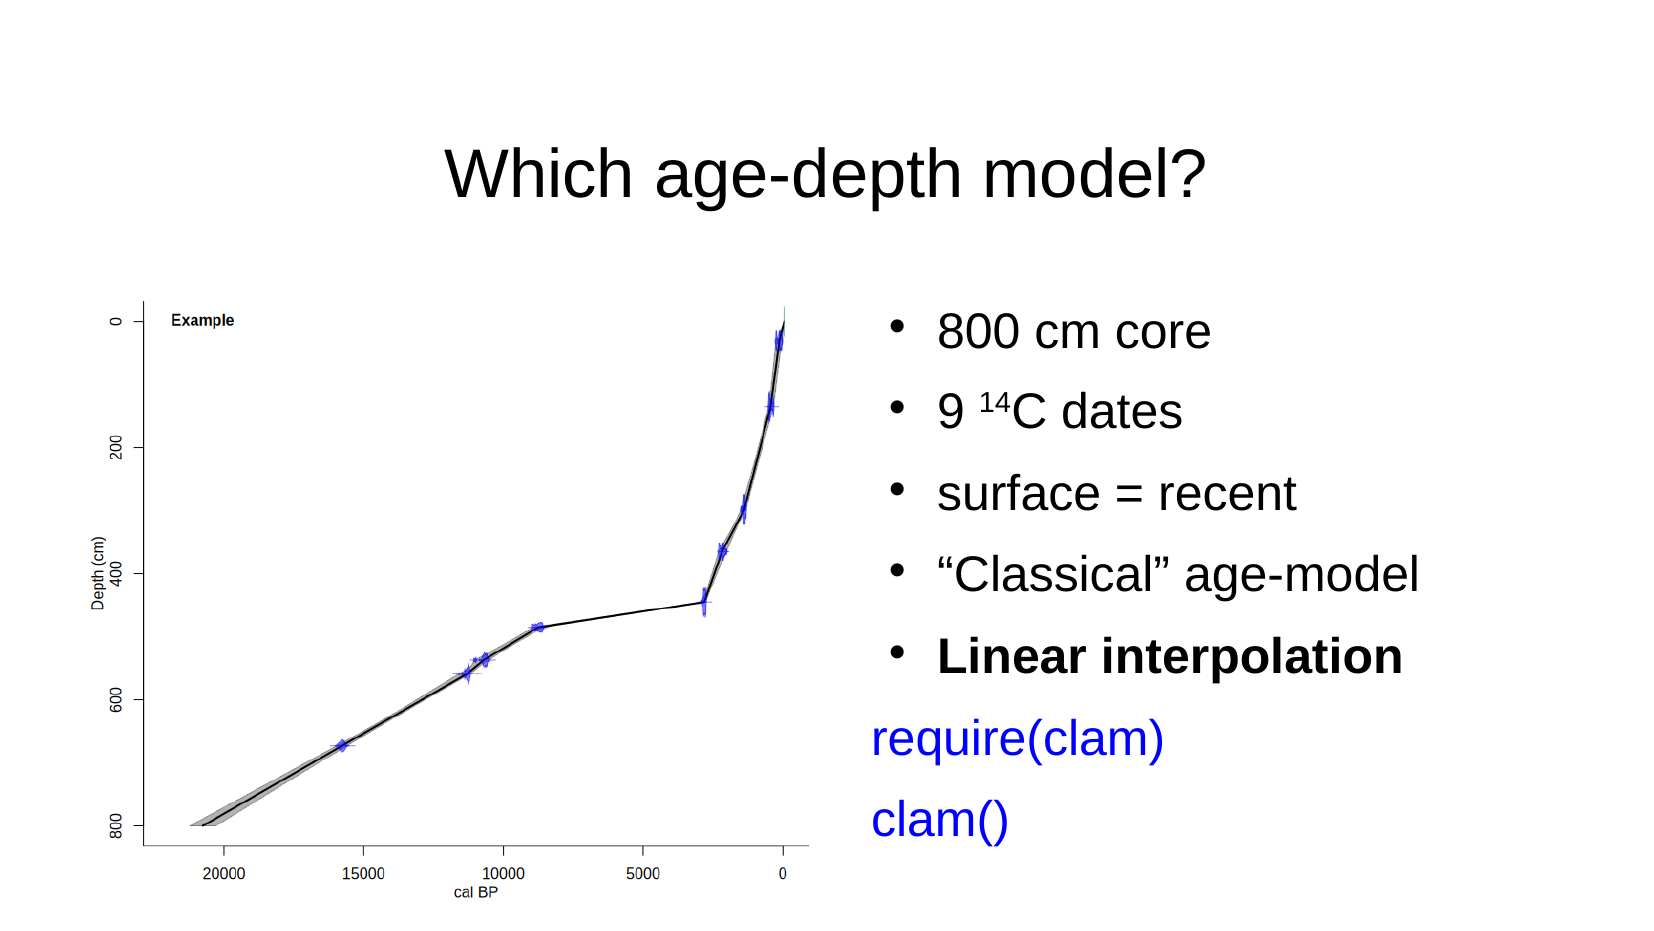

Which age-depth model?
800 cm core
9 14C dates
surface = recent
“Classical” age-model
Linear interpolation
require(clam)
clam()